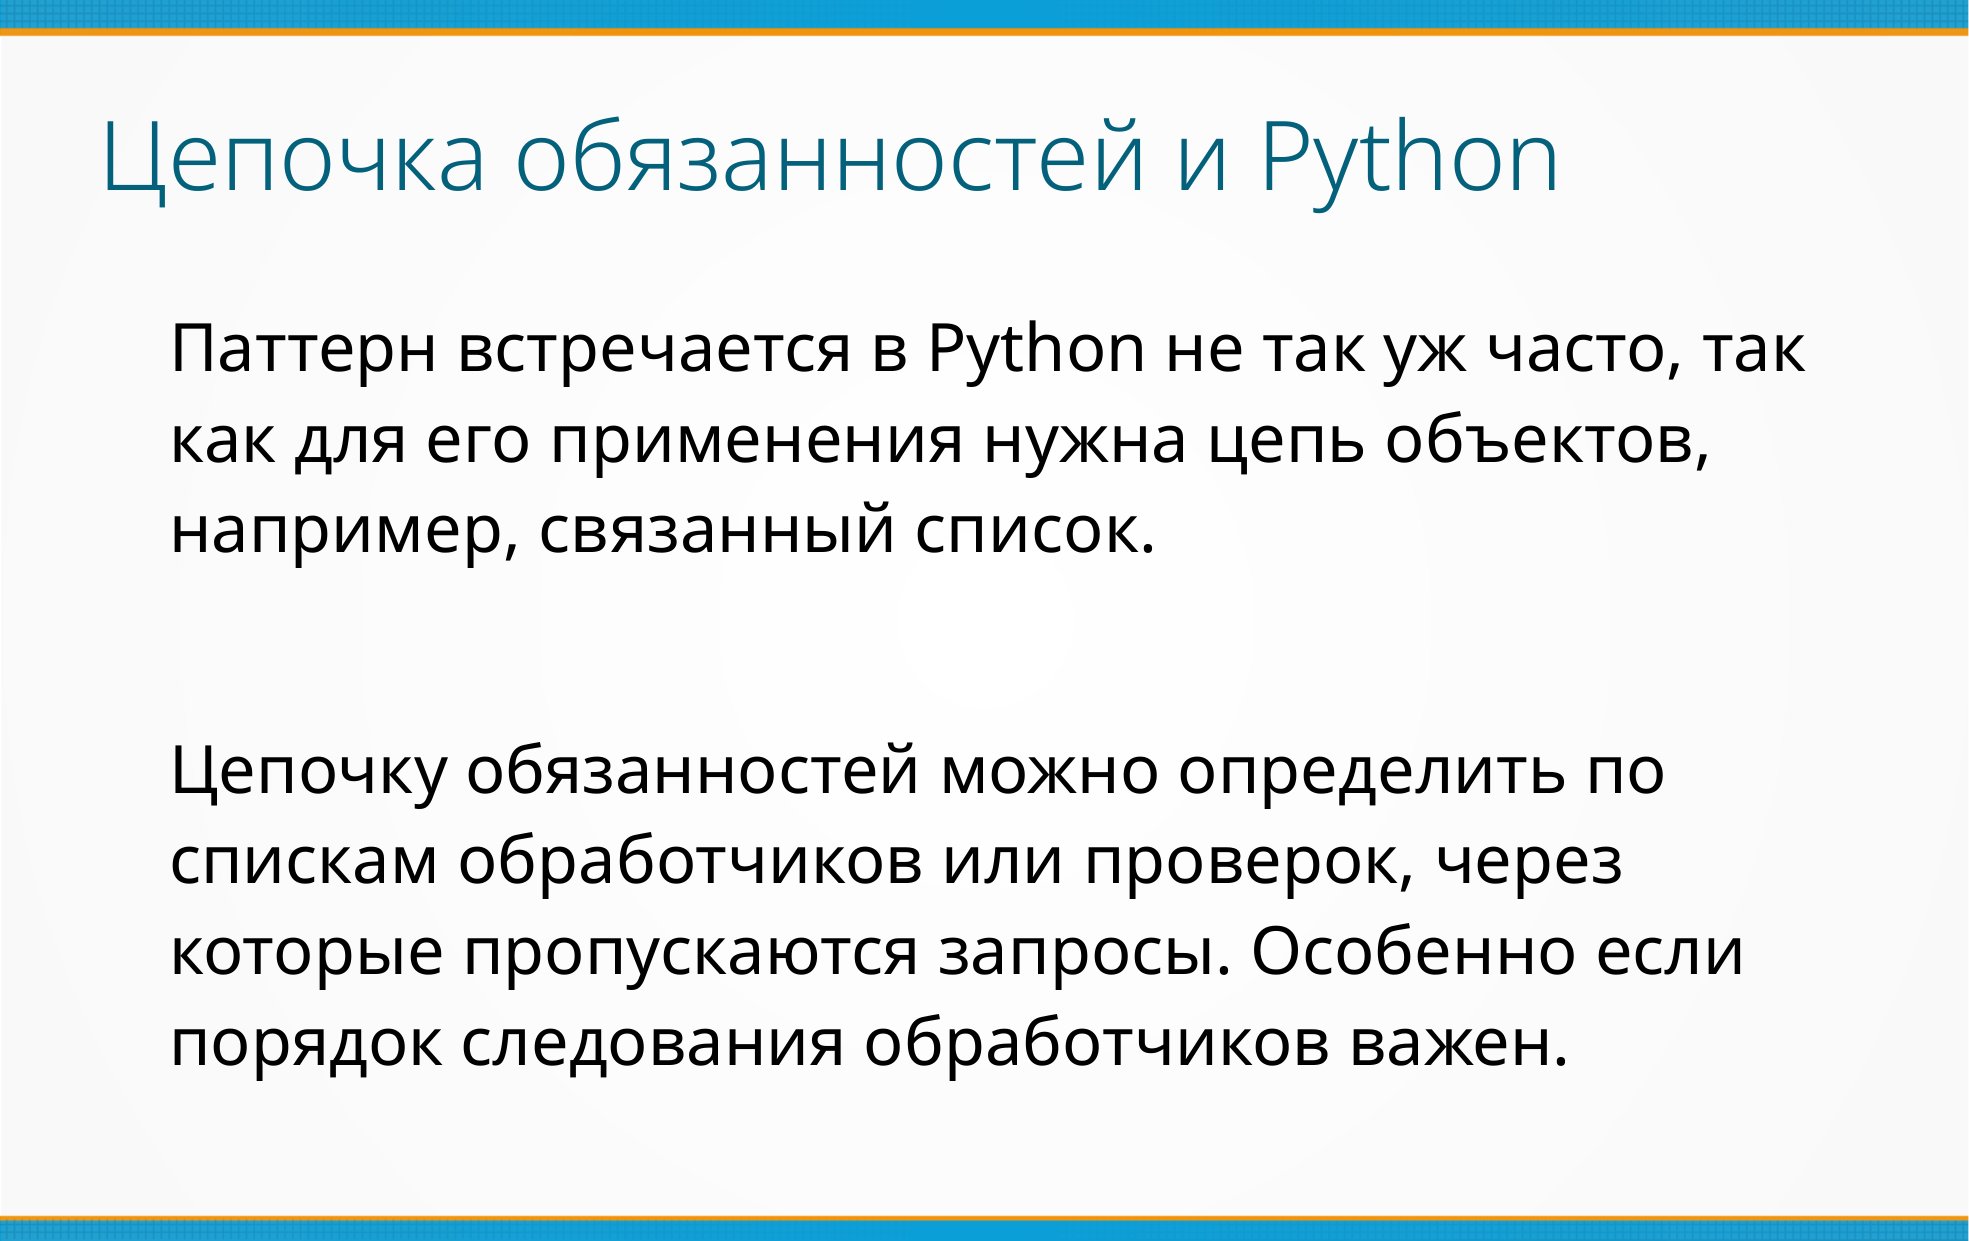

# Цепочка обязанностей и Python
Паттерн встречается в Python не так уж часто, так как для его применения нужна цепь объектов, например, связанный список.
Цепочку обязанностей можно определить по спискам обработчиков или проверок, через которые пропускаются запросы. Особенно если порядок следования обработчиков важен.